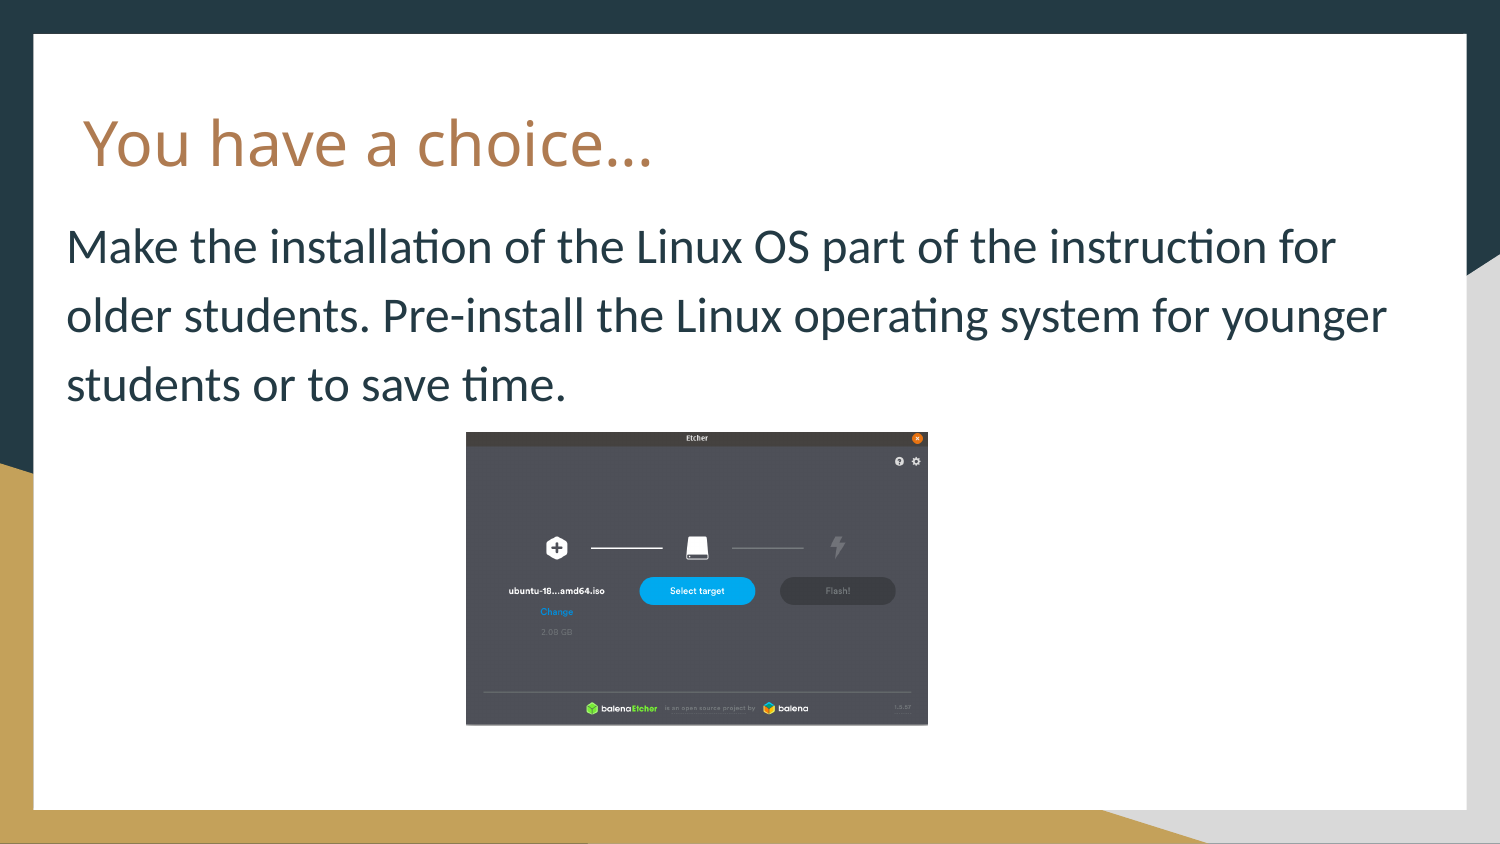

# You have a choice...
Make the installation of the Linux OS part of the instruction for older students. Pre-install the Linux operating system for younger students or to save time.